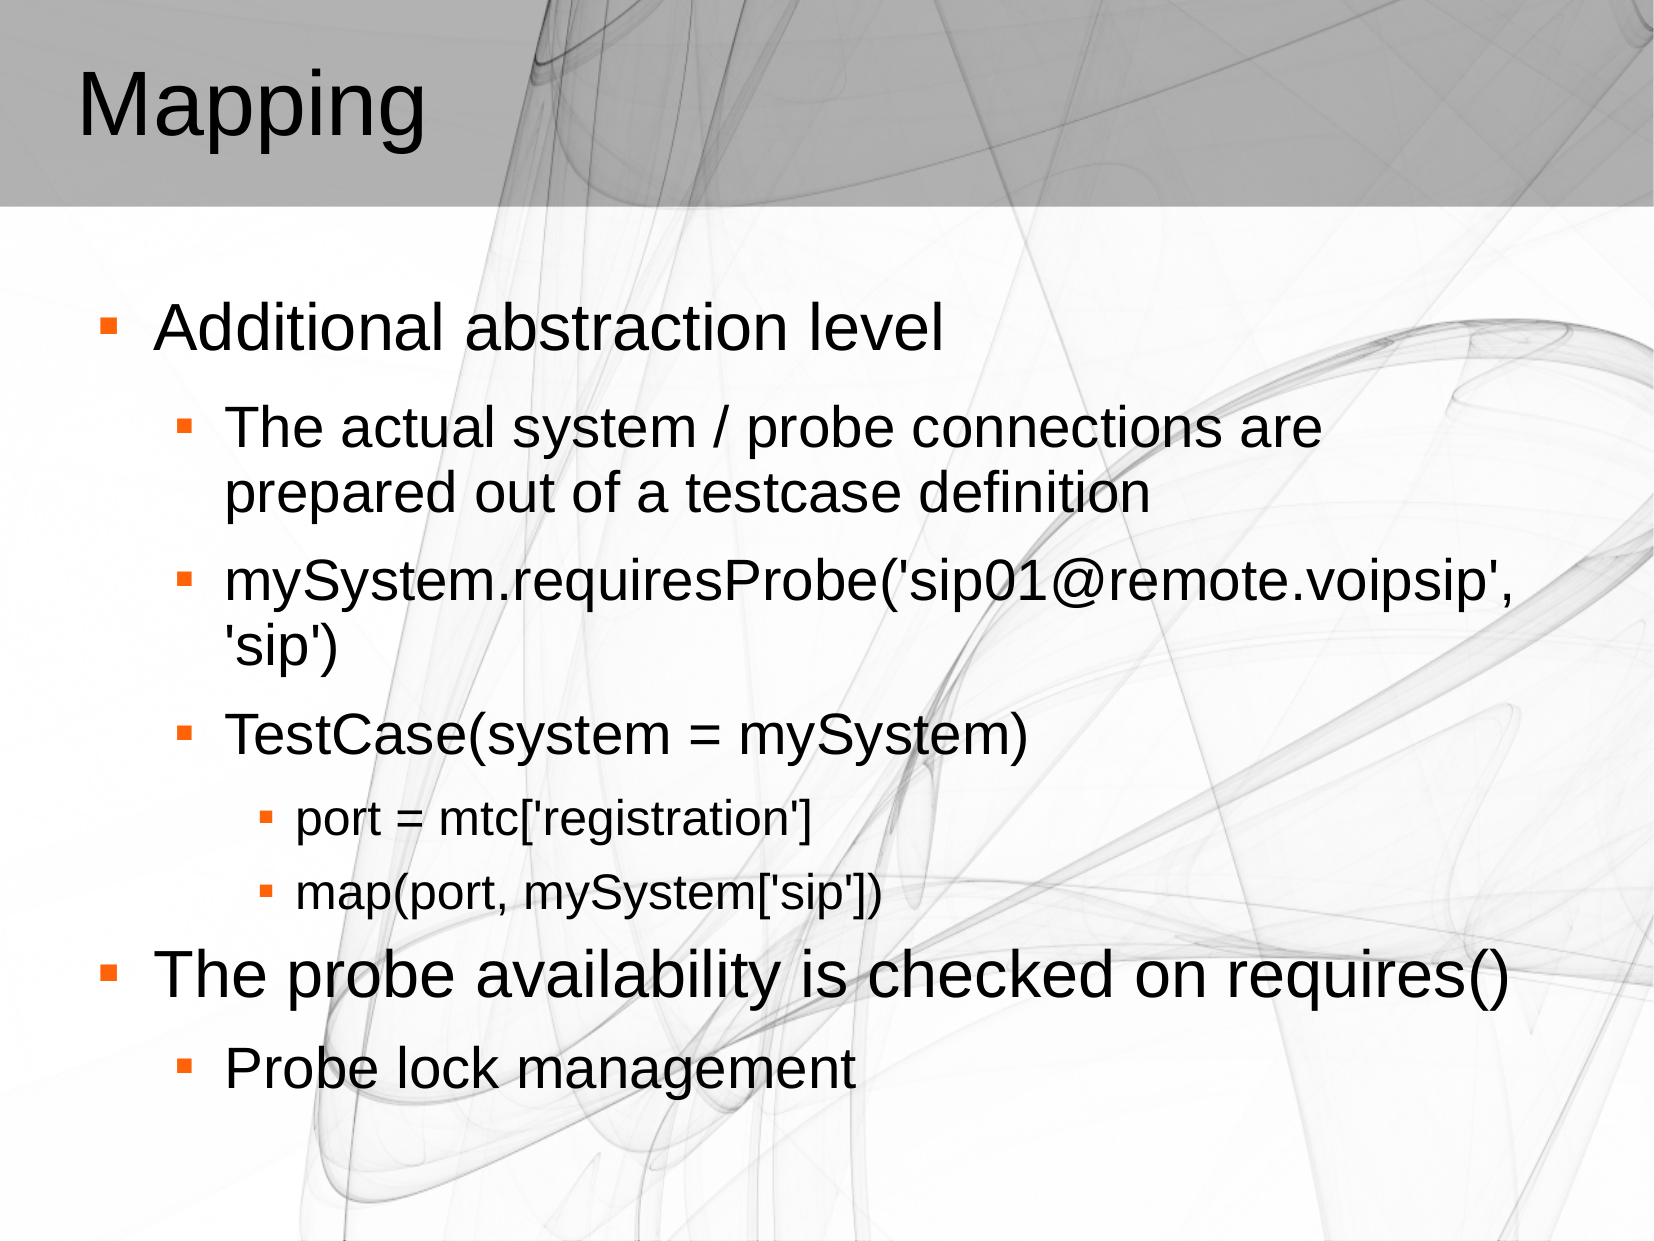

# Mapping
Additional abstraction level
The actual system / probe connections are prepared out of a testcase definition
mySystem.requiresProbe('sip01@remote.voipsip', 'sip')
TestCase(system = mySystem)
port = mtc['registration']
map(port, mySystem['sip'])
The probe availability is checked on requires()
Probe lock management